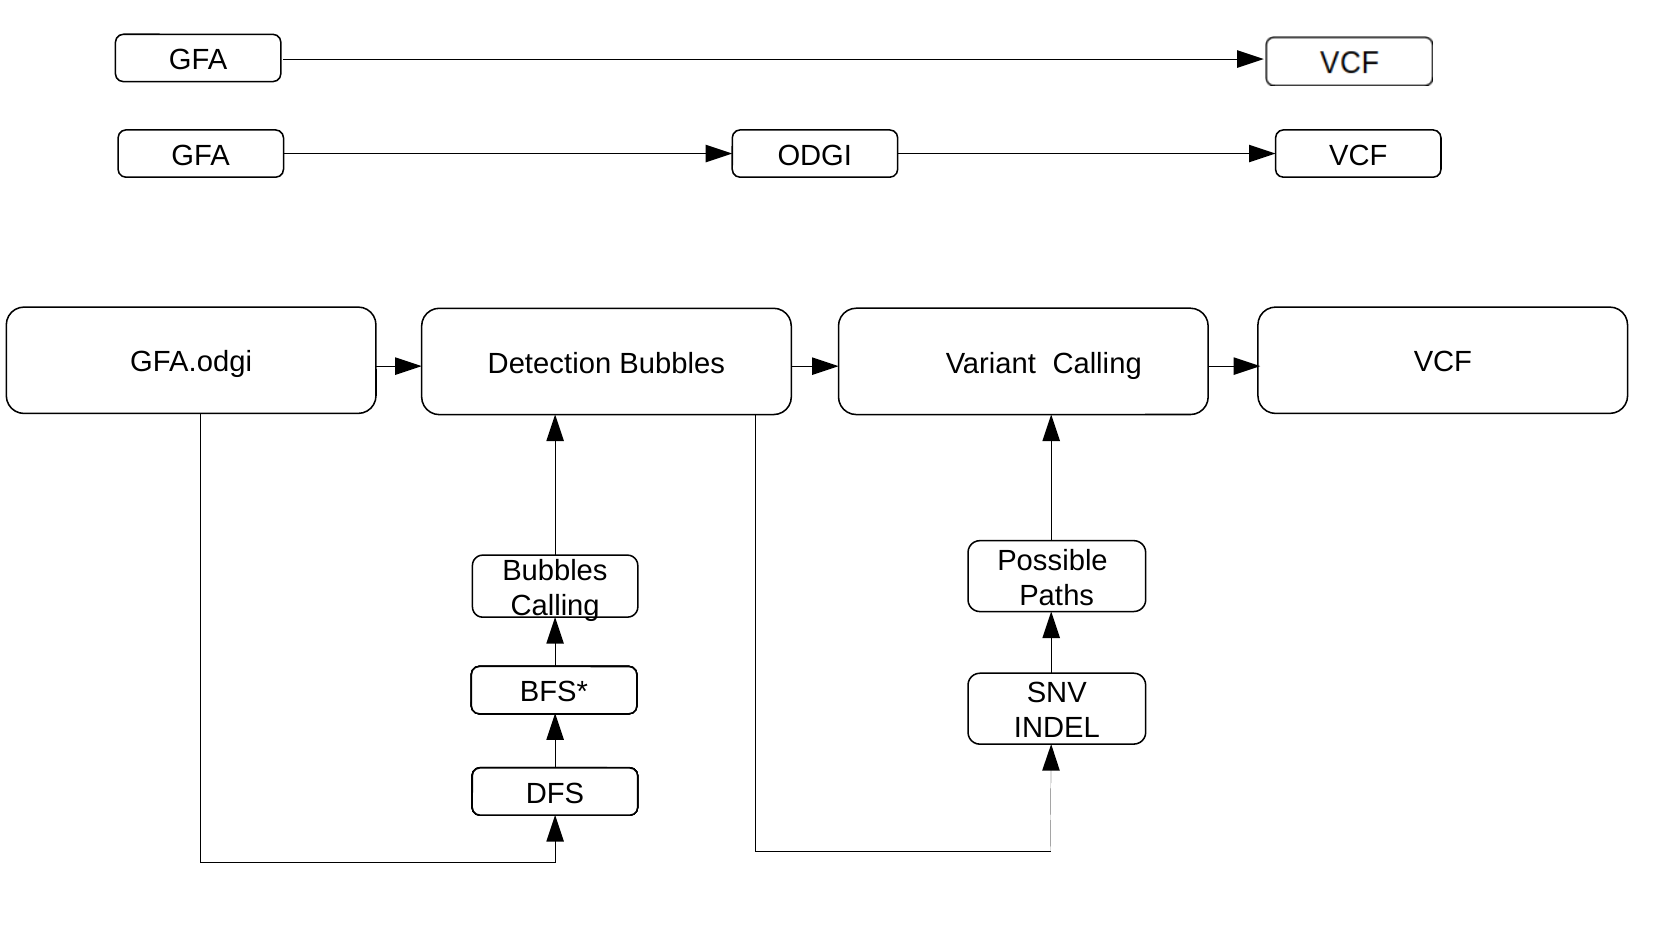

GFA
GFA
ODGI
VCF
GFA.odgi
VCF
 Variant Calling
Detection Bubbles
Possible
Paths
Bubbles Calling
BFS*
BFS*
BFS*
BFS*
BFS*
SNV
INDEL
DFS
DFS
DFS
DFS
DFS
DFS